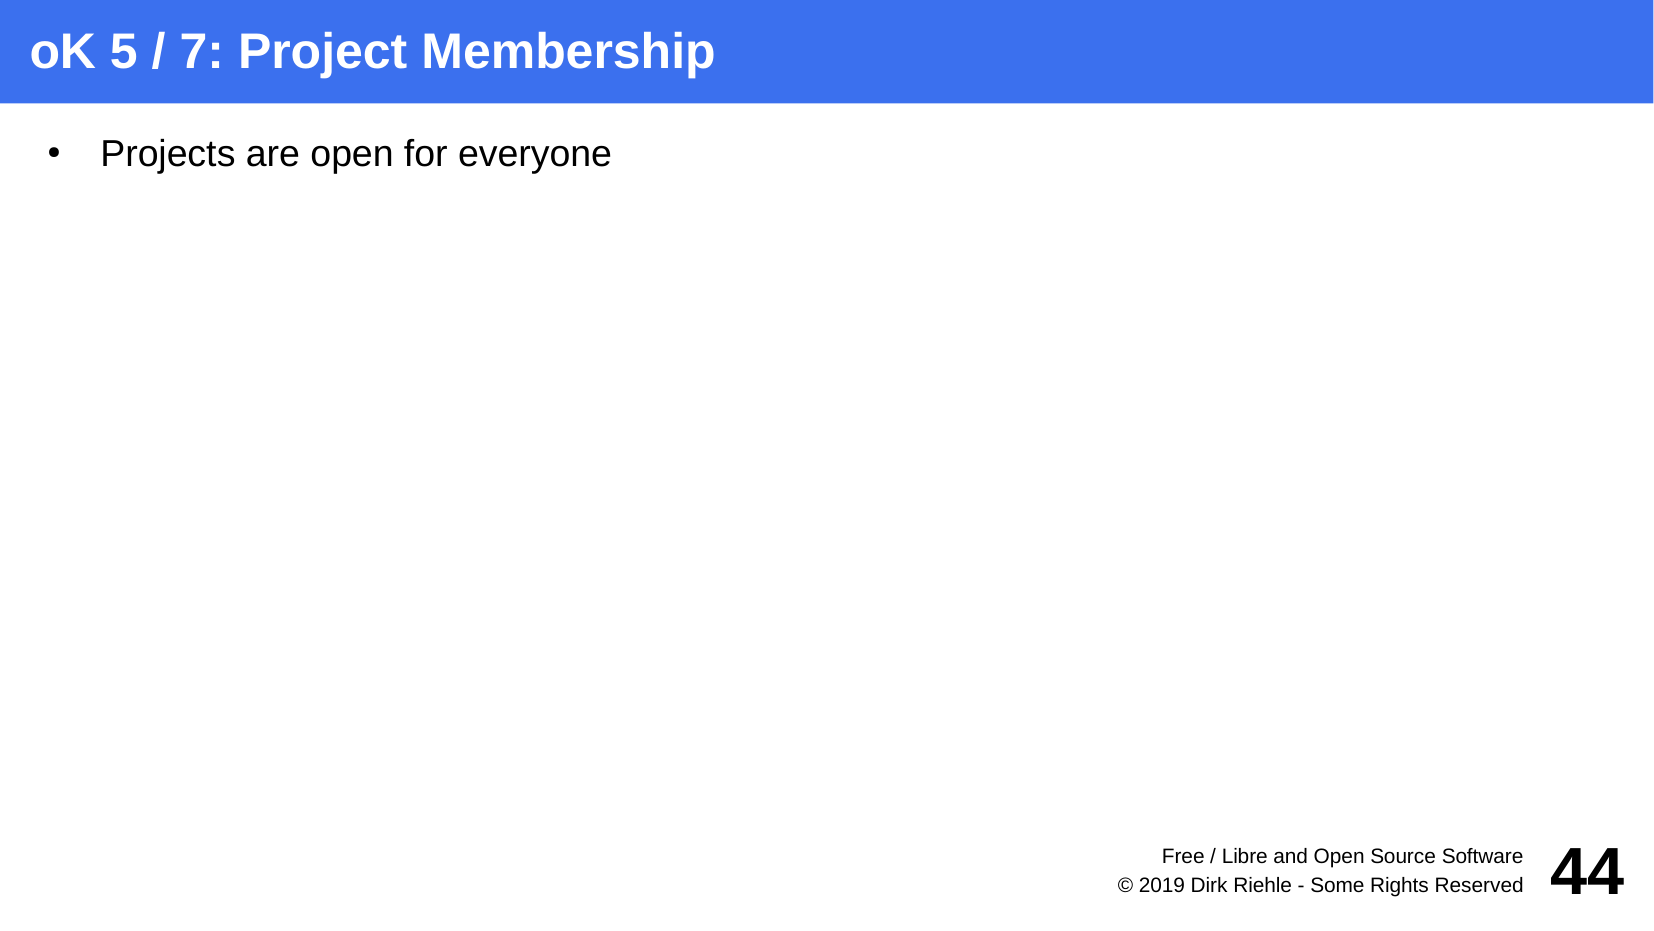

# oK 5 / 7: Project Membership
Projects are open for everyone
Free / Libre and Open Source Software
44
© 2019 Dirk Riehle - Some Rights Reserved